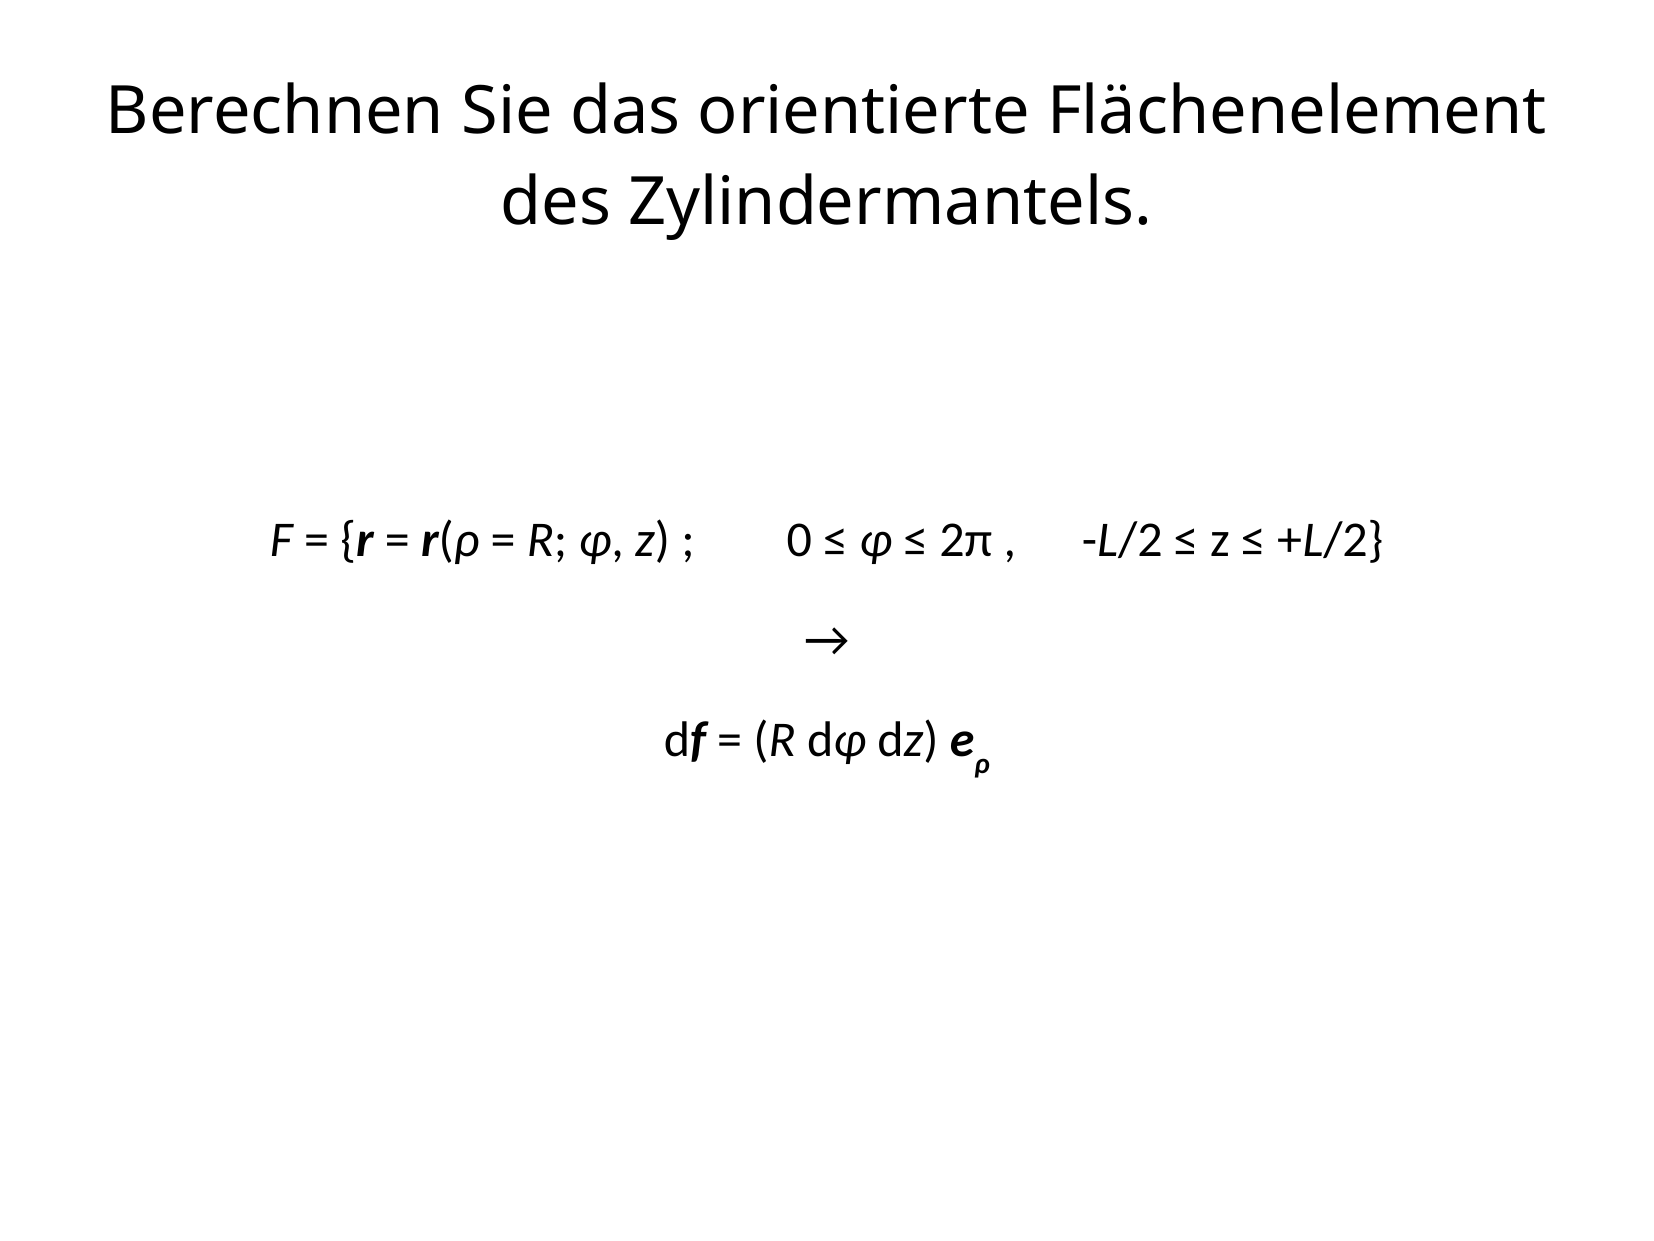

# Berechnen Sie das orientierte Flächenelement des Zylindermantels.
F = {r = r(ρ = R; φ, z) ;		0 ≤ φ ≤ 2π ,	-L/2 ≤ z ≤ +L/2}
→
df = (R dφ dz) eρ